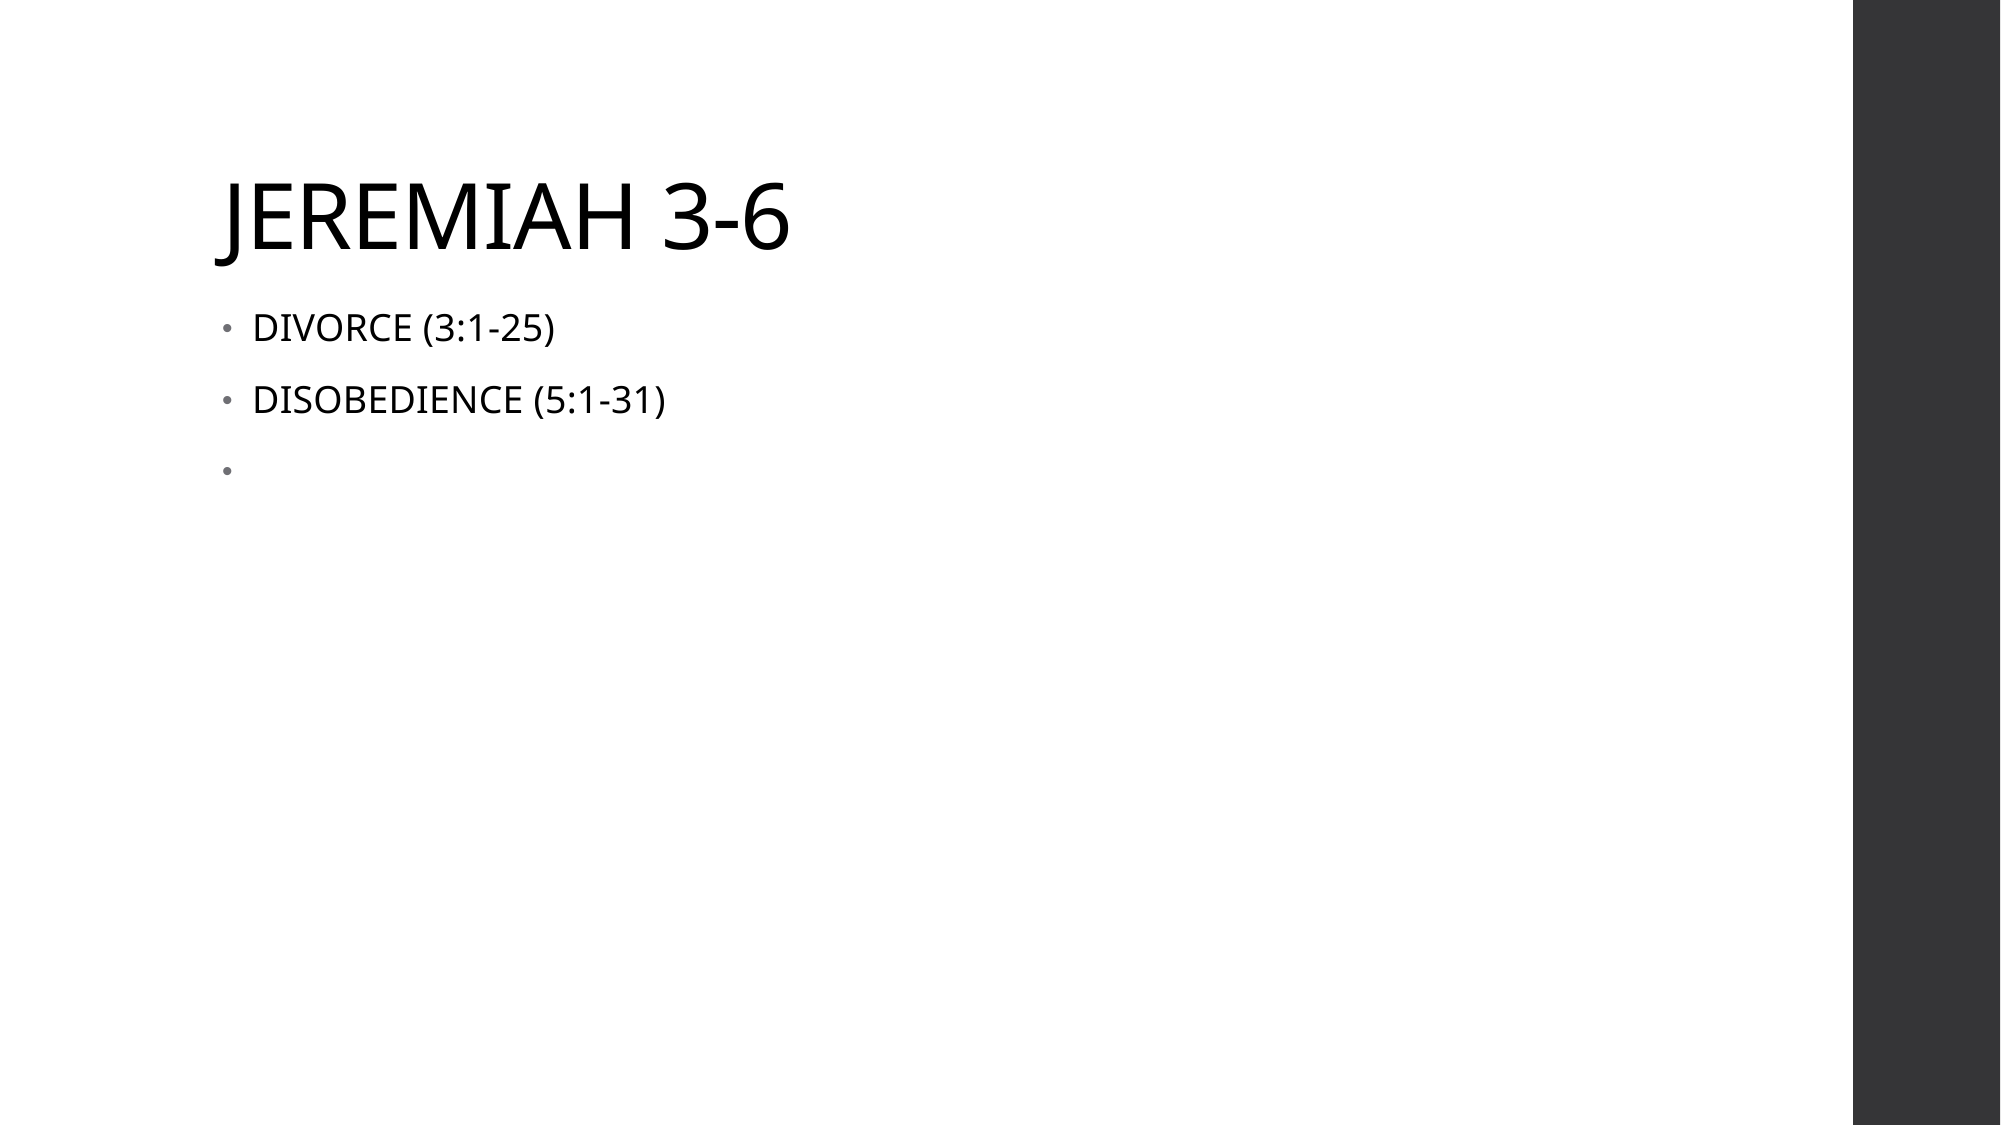

# JEREMIAH 3-6
DIVORCE (3:1-25)
DISOBEDIENCE (5:1-31)